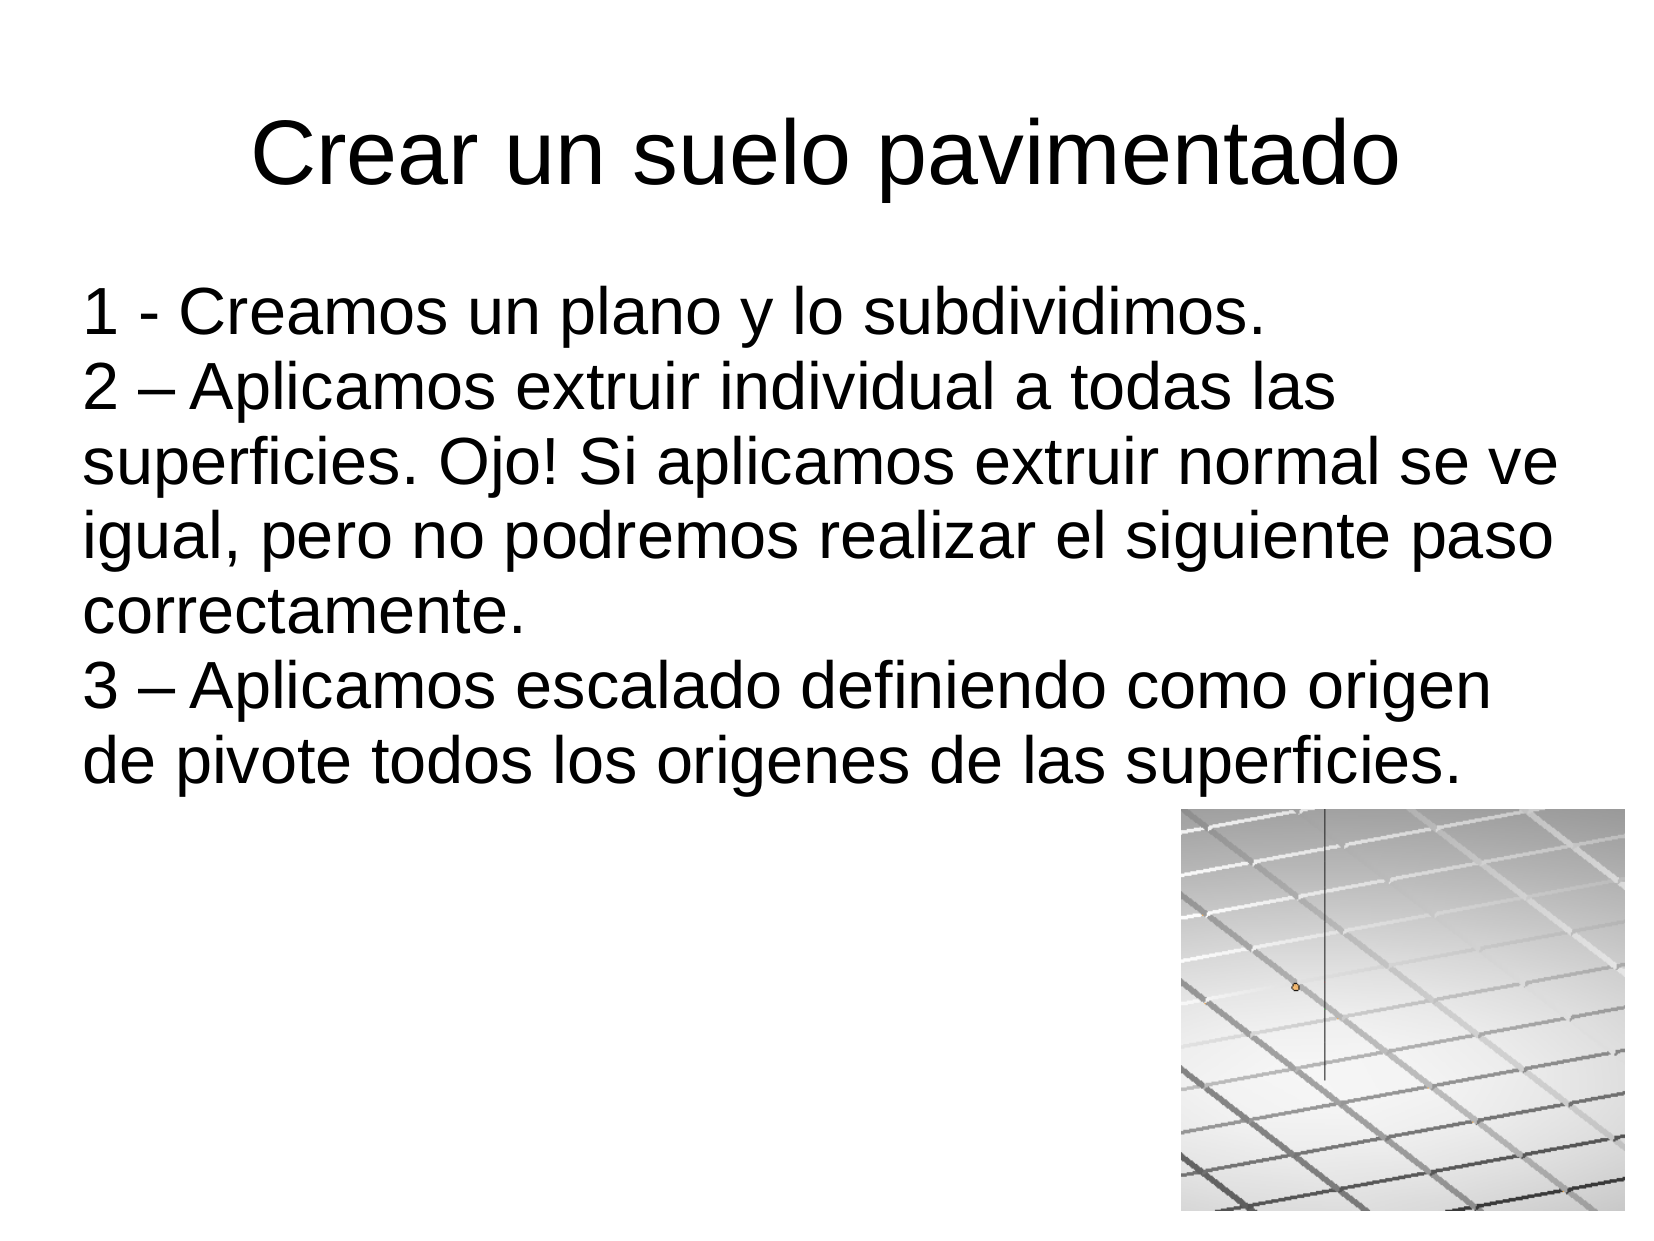

# Crear un suelo pavimentado
1 - Creamos un plano y lo subdividimos.
2 – Aplicamos extruir individual a todas las superficies. Ojo! Si aplicamos extruir normal se ve igual, pero no podremos realizar el siguiente paso correctamente.
3 – Aplicamos escalado definiendo como origen de pivote todos los origenes de las superficies.